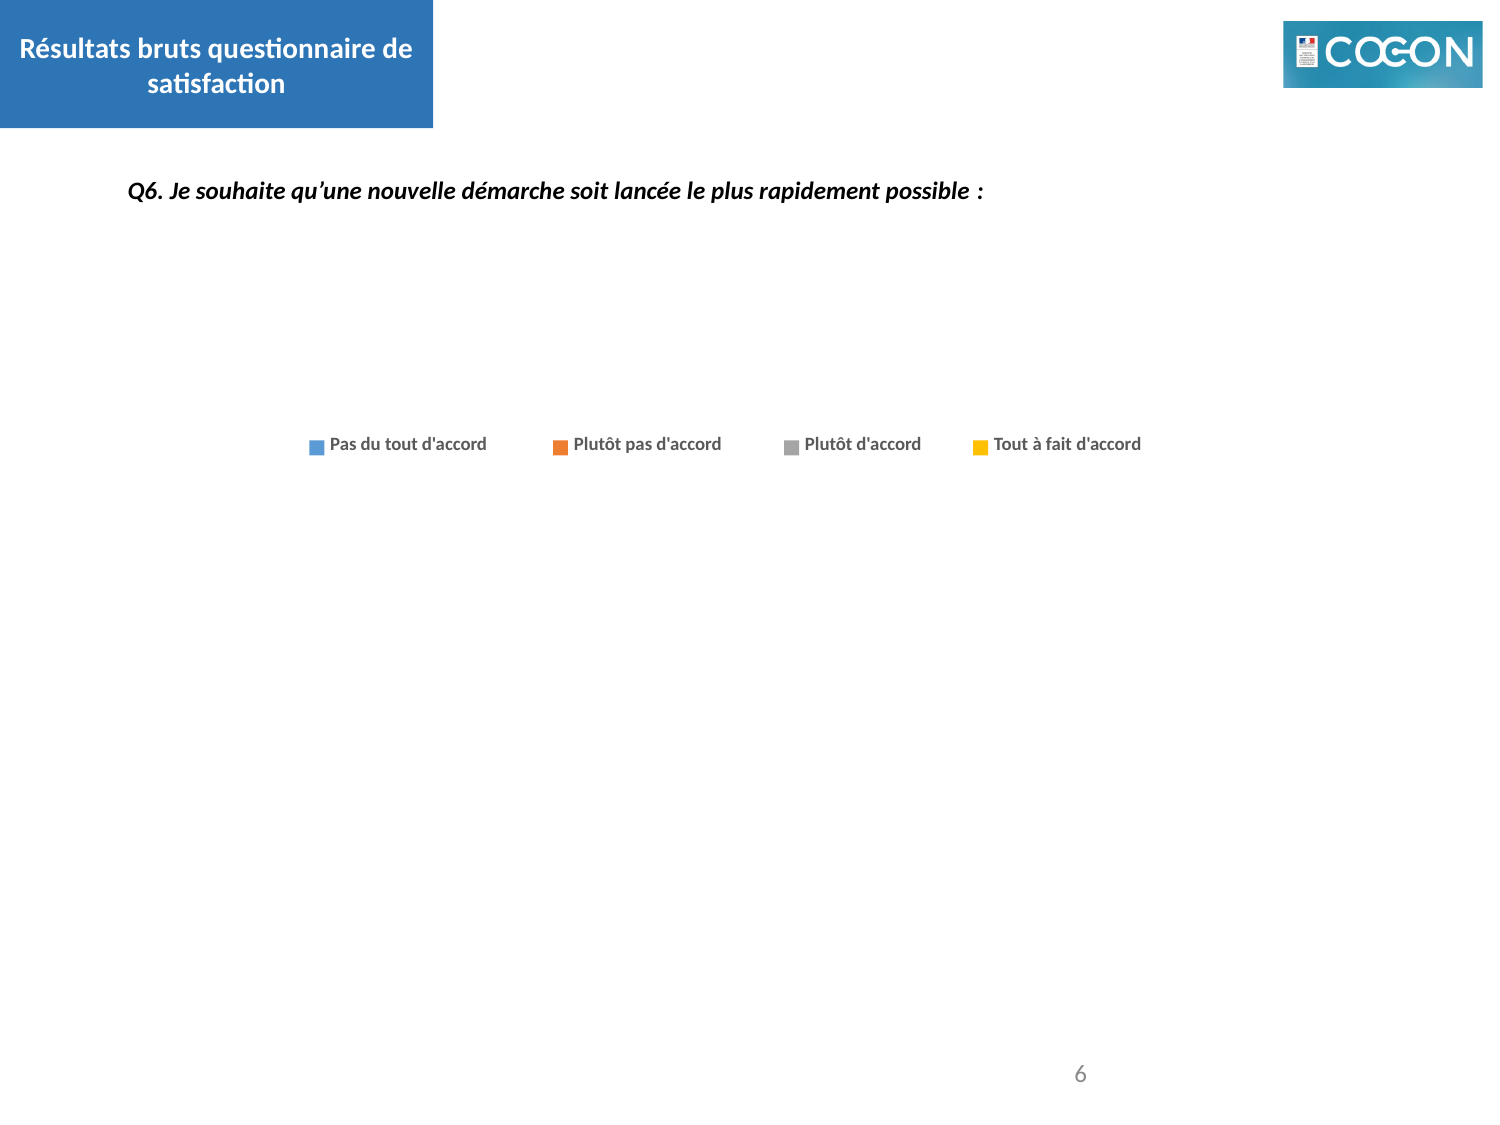

Résultats bruts questionnaire de satisfaction
# Q6. Je souhaite qu’une nouvelle démarche soit lancée le plus rapidement possible :
Pas du tout d'accord
Plutôt pas d'accord
Plutôt d'accord
Tout à fait d'accord